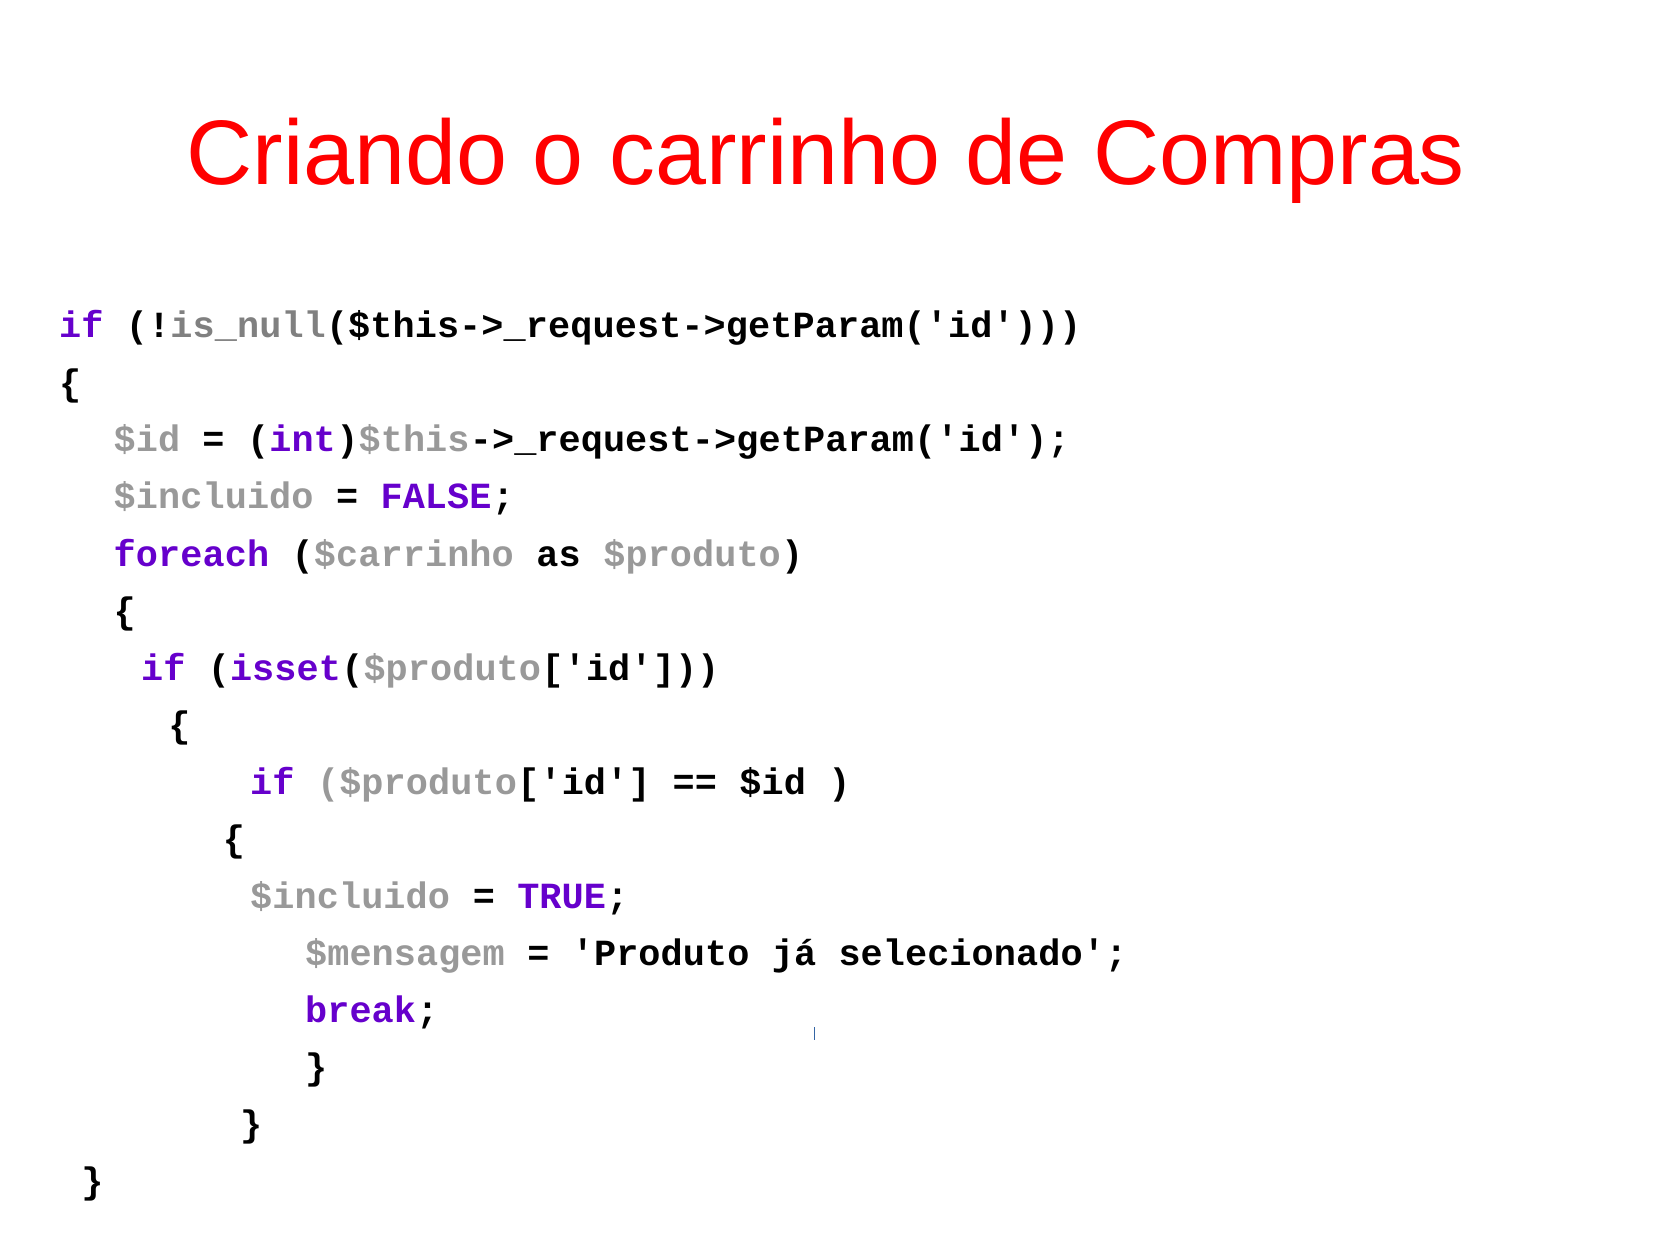

# Criando o carrinho de Compras
if (!is_null($this->_request->getParam('id')))
{
 													 	$id = (int)$this->_request->getParam('id');
 		 	$incluido = FALSE;
 					 	foreach ($carrinho as $produto)
 				 	{
 				 		if (isset($produto['id']))
 						 				 	{
 				 			 		if ($produto['id'] == $id )
 					 				 				 	{
 	 	 				 				 			$incluido = TRUE;
 	 		 				 			 			$mensagem = 'Produto já selecionado';
 	 			 			 				 			break;
 			}
 	 }
 }